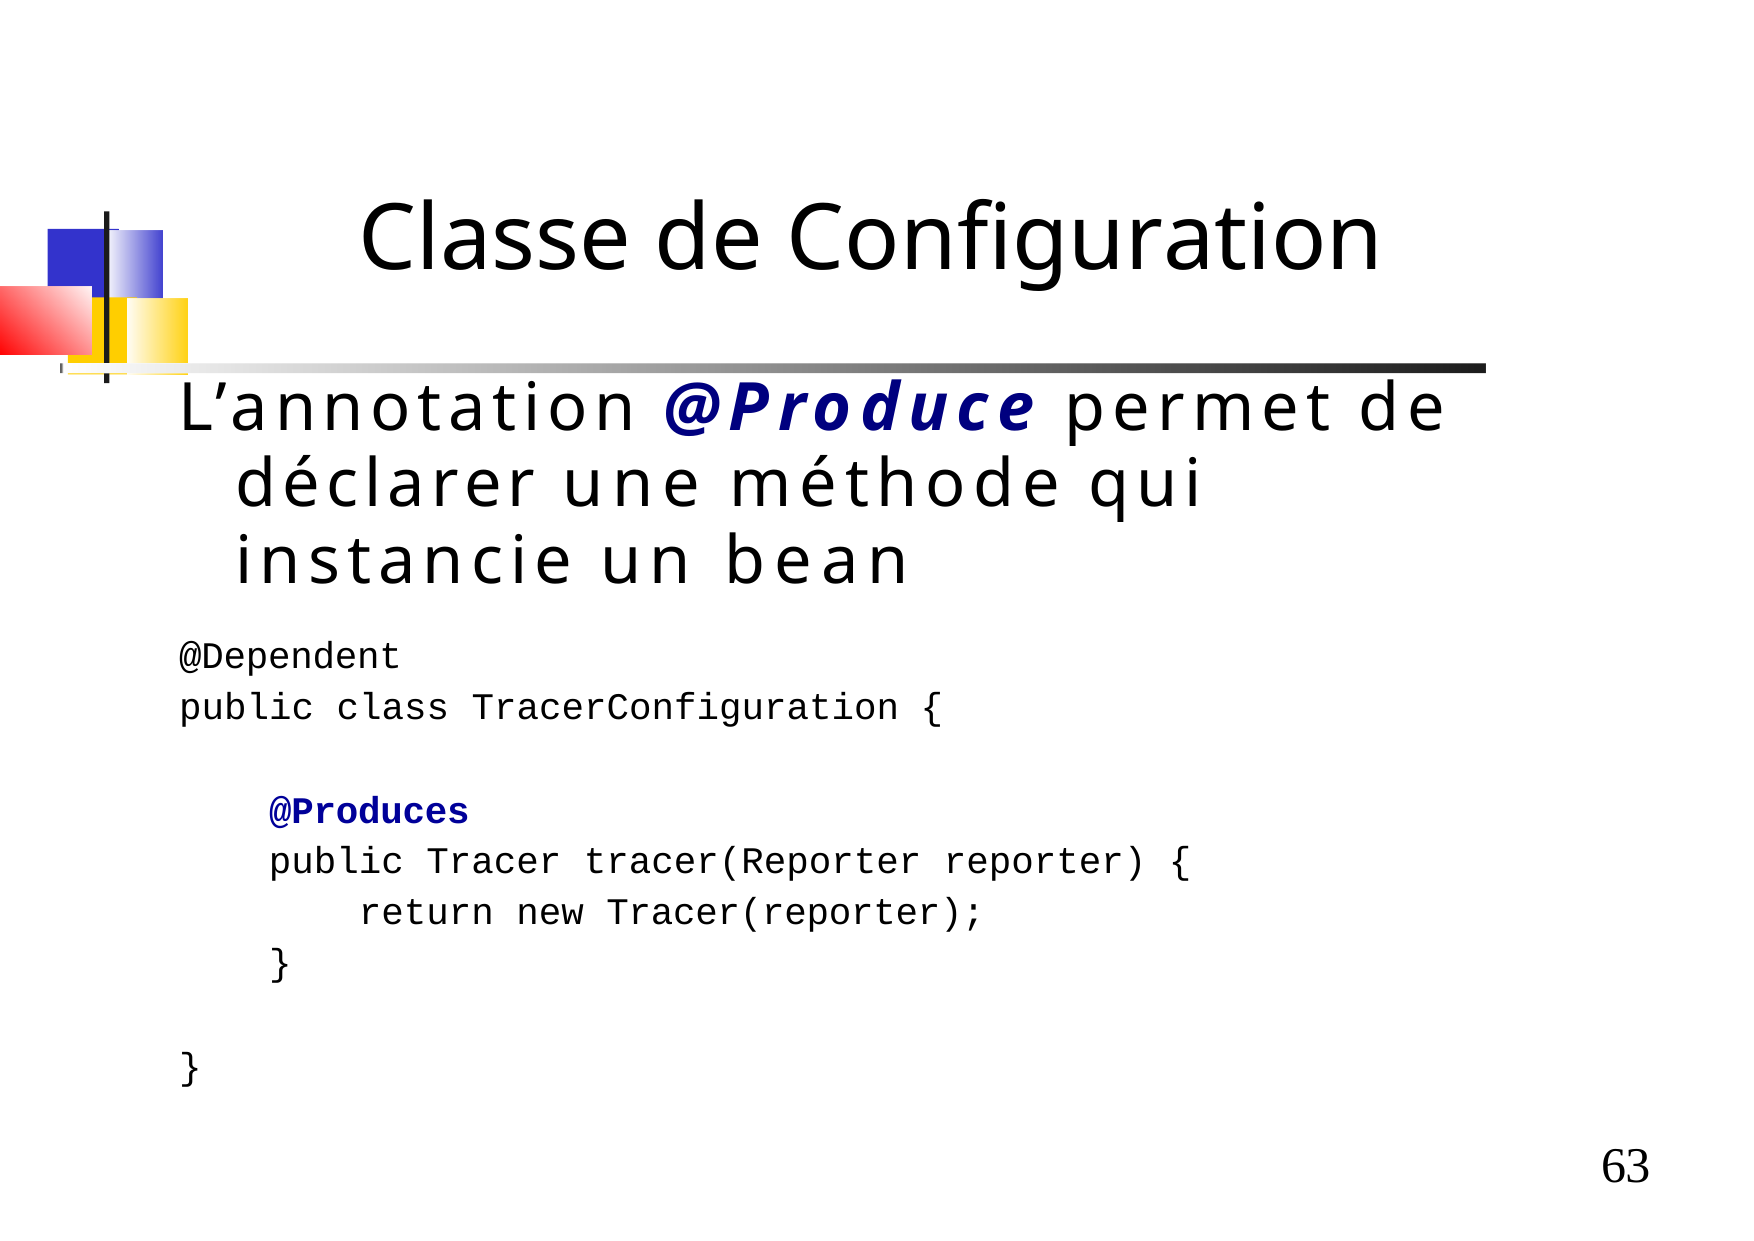

# Classe de Configuration
L’annotation @Produce permet de déclarer une méthode qui instancie un bean
@Dependent
public class TracerConfiguration {
@Produces
public Tracer tracer(Reporter reporter) { return new Tracer(reporter);
}
}
63